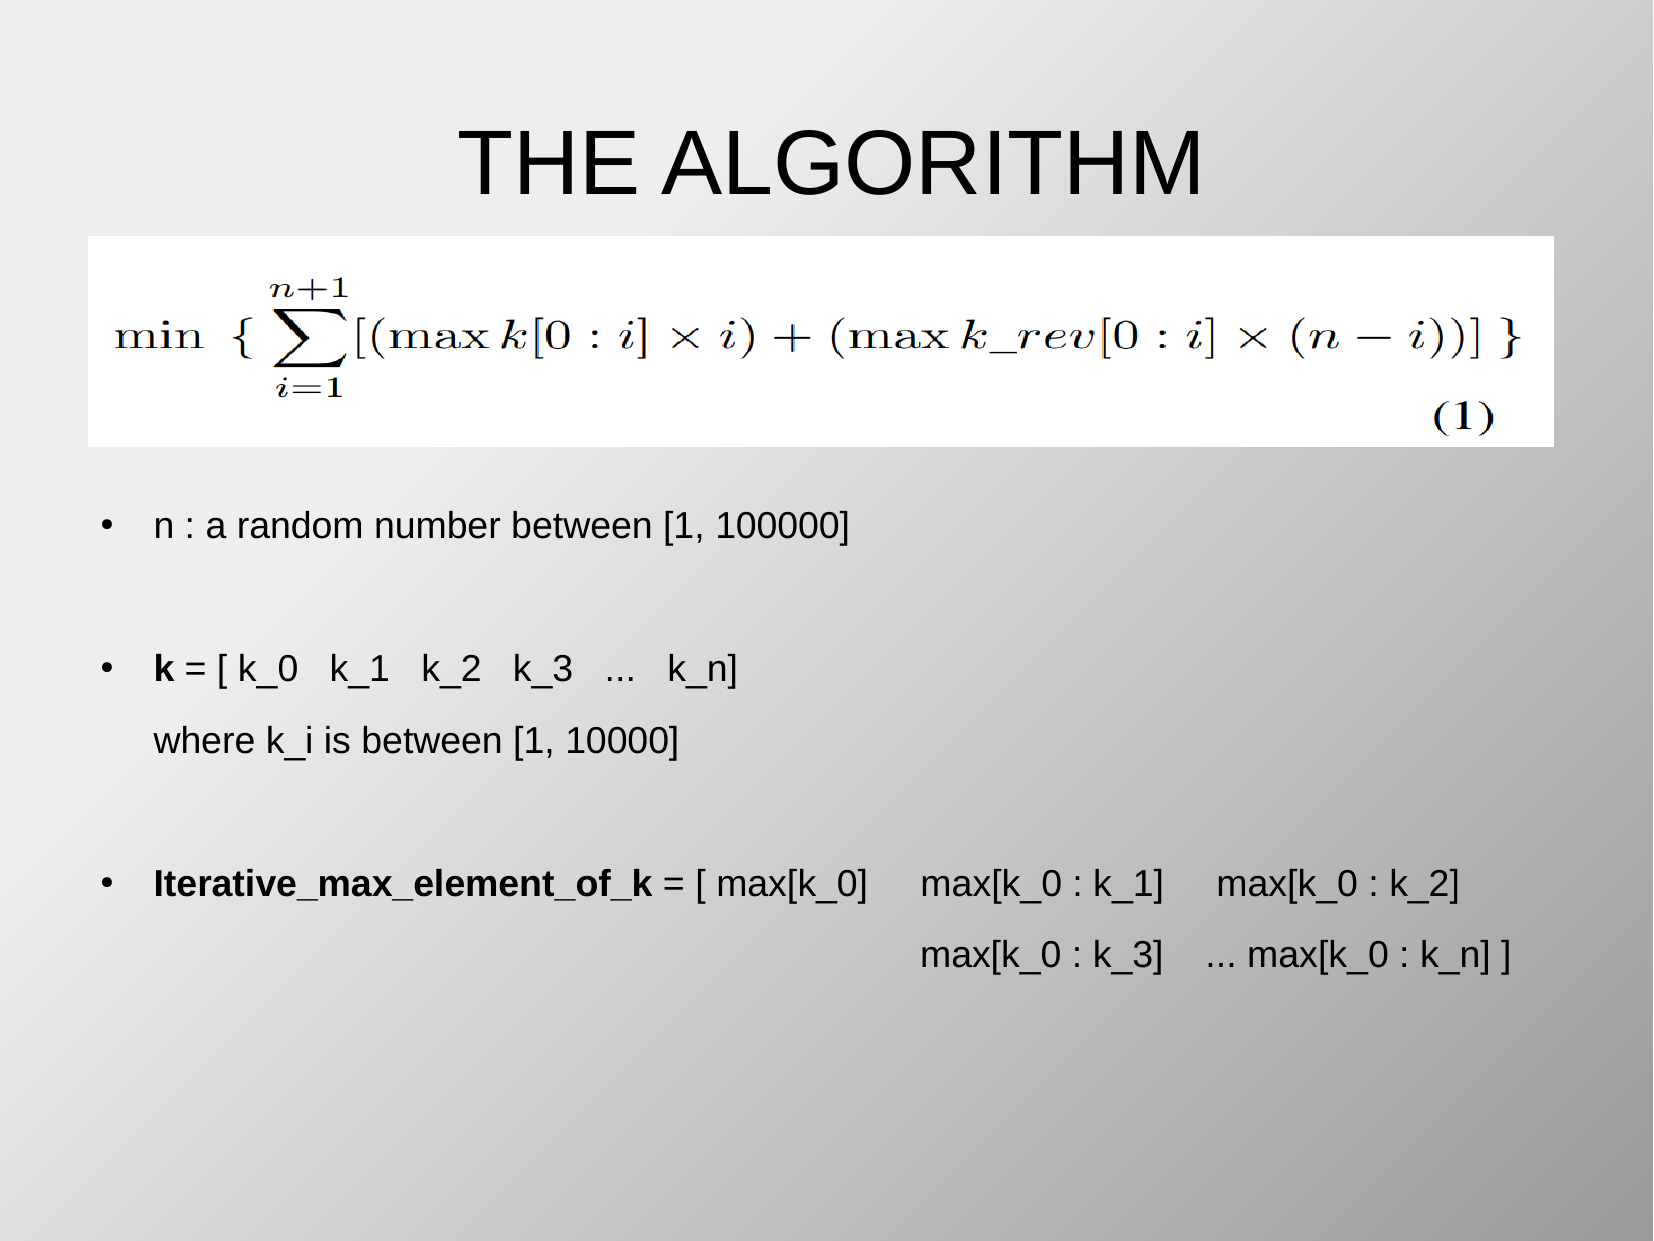

# THE ALGORITHM
n : a random number between [1, 100000]
k = [ k_0 k_1 k_2 k_3 ... k_n]
where k_i is between [1, 10000]
Iterative_max_element_of_k = [ max[k_0] max[k_0 : k_1] max[k_0 : k_2]
 max[k_0 : k_3] ... max[k_0 : k_n] ]